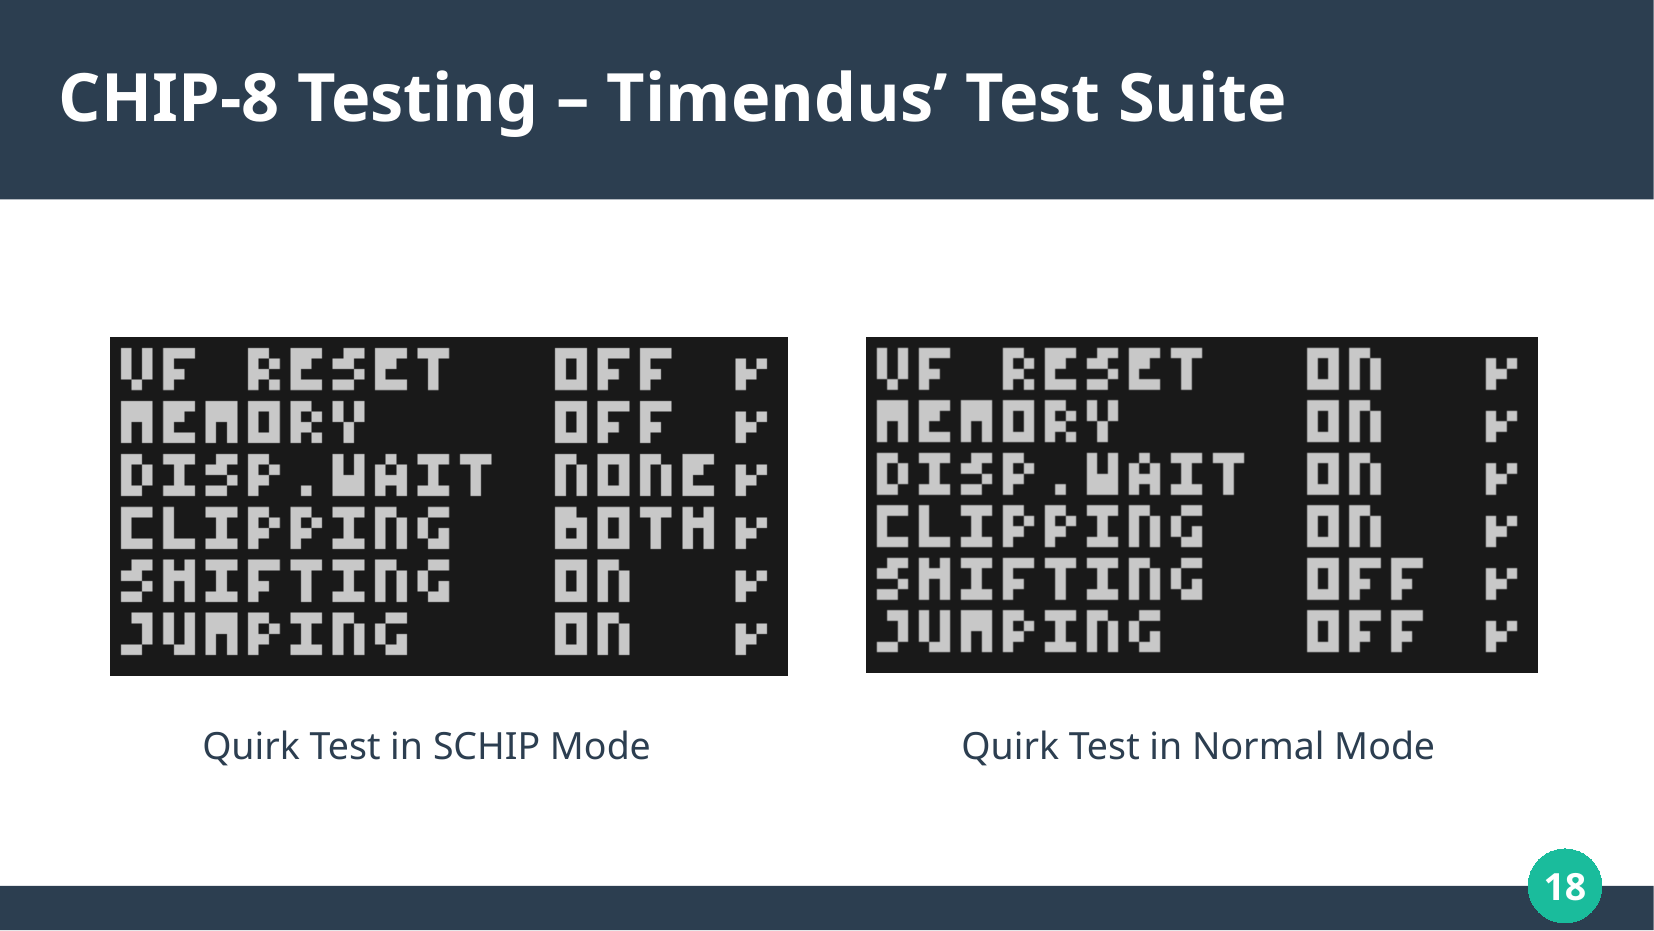

# CHIP-8 Testing – Timendus’ Test Suite
Quirk Test in SCHIP Mode
Quirk Test in Normal Mode
18